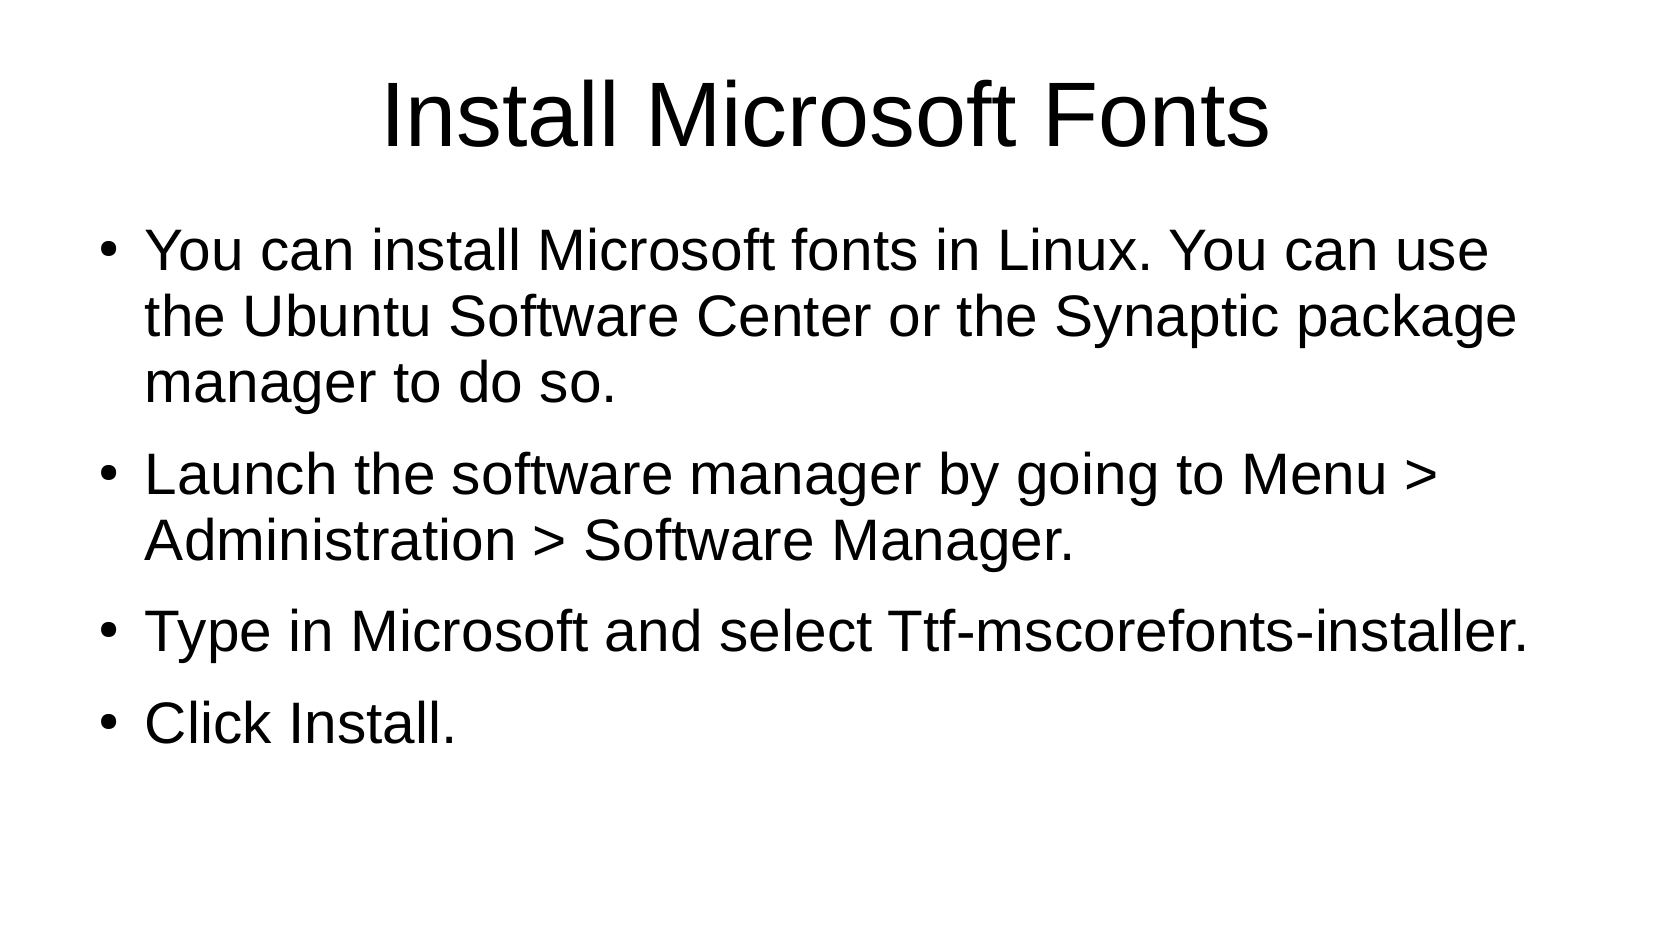

# Install Microsoft Fonts
You can install Microsoft fonts in Linux. You can use the Ubuntu Software Center or the Synaptic package manager to do so.
Launch the software manager by going to Menu > Administration > Software Manager.
Type in Microsoft and select Ttf-mscorefonts-installer.
Click Install.